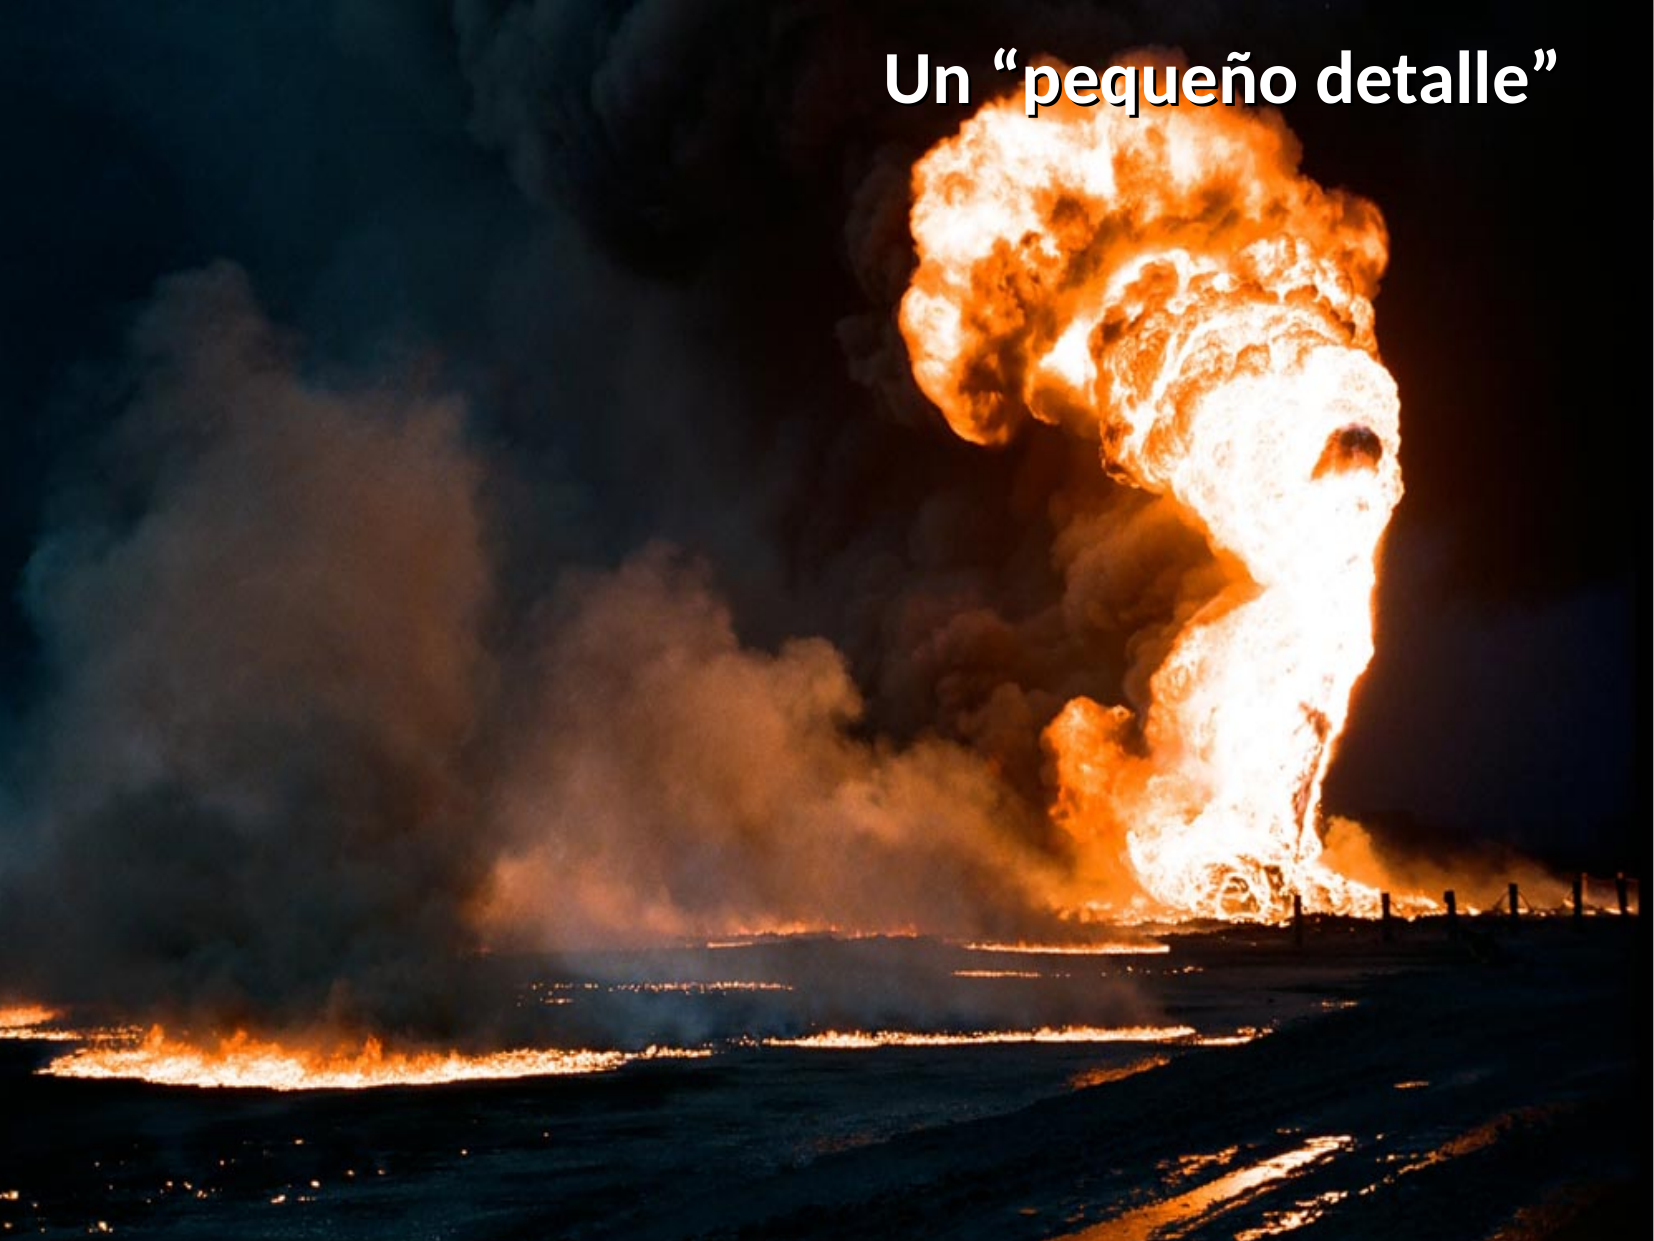

# Un “pequeño detalle”
Introducción a la Física (Asorey-Sarmiento)
39